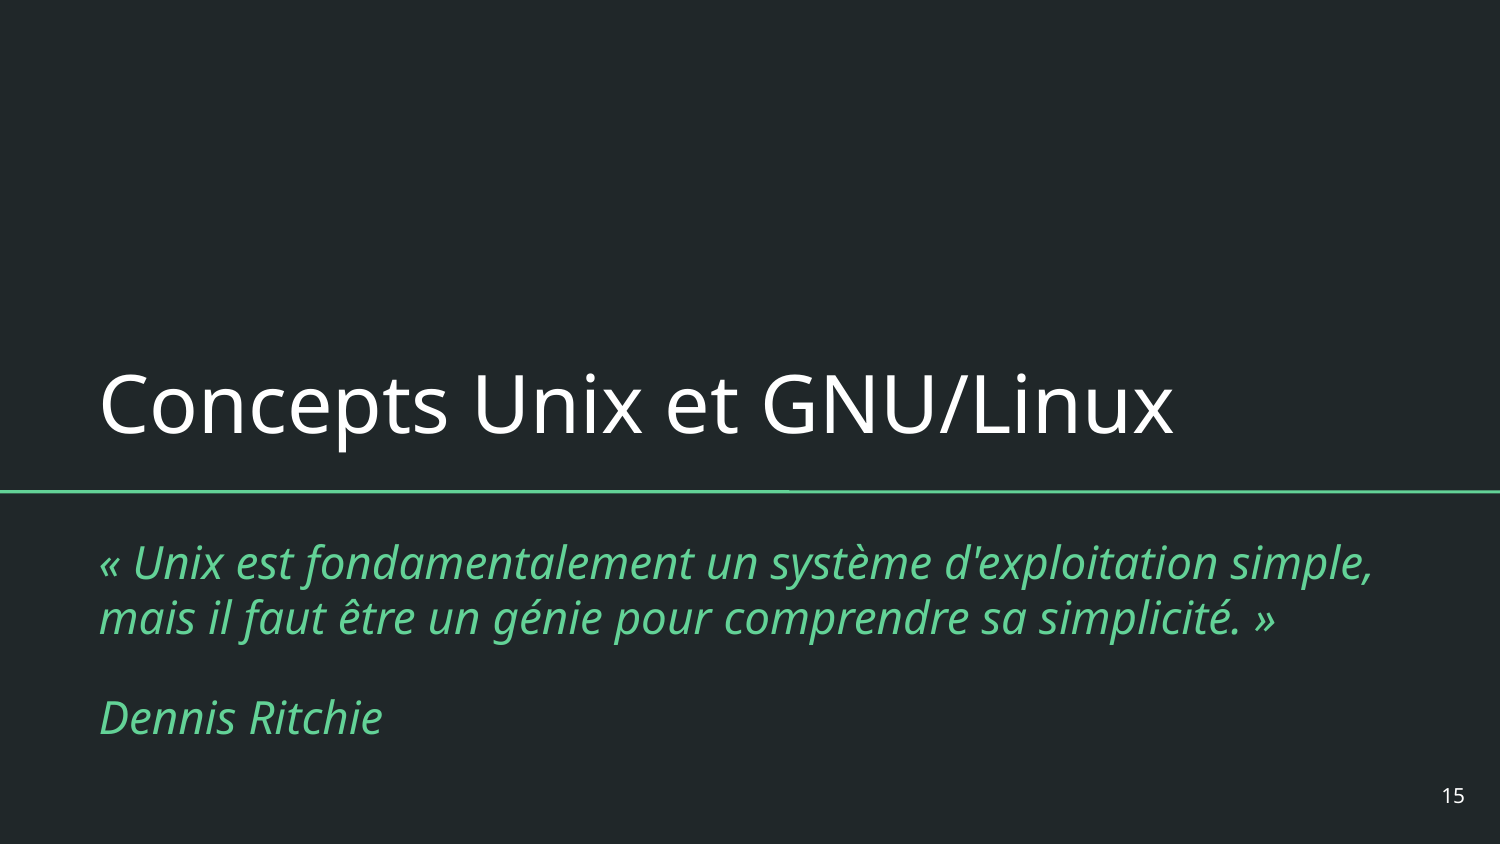

# Concepts Unix et GNU/Linux
« Unix est fondamentalement un système d'exploitation simple, mais il faut être un génie pour comprendre sa simplicité. »
Dennis Ritchie